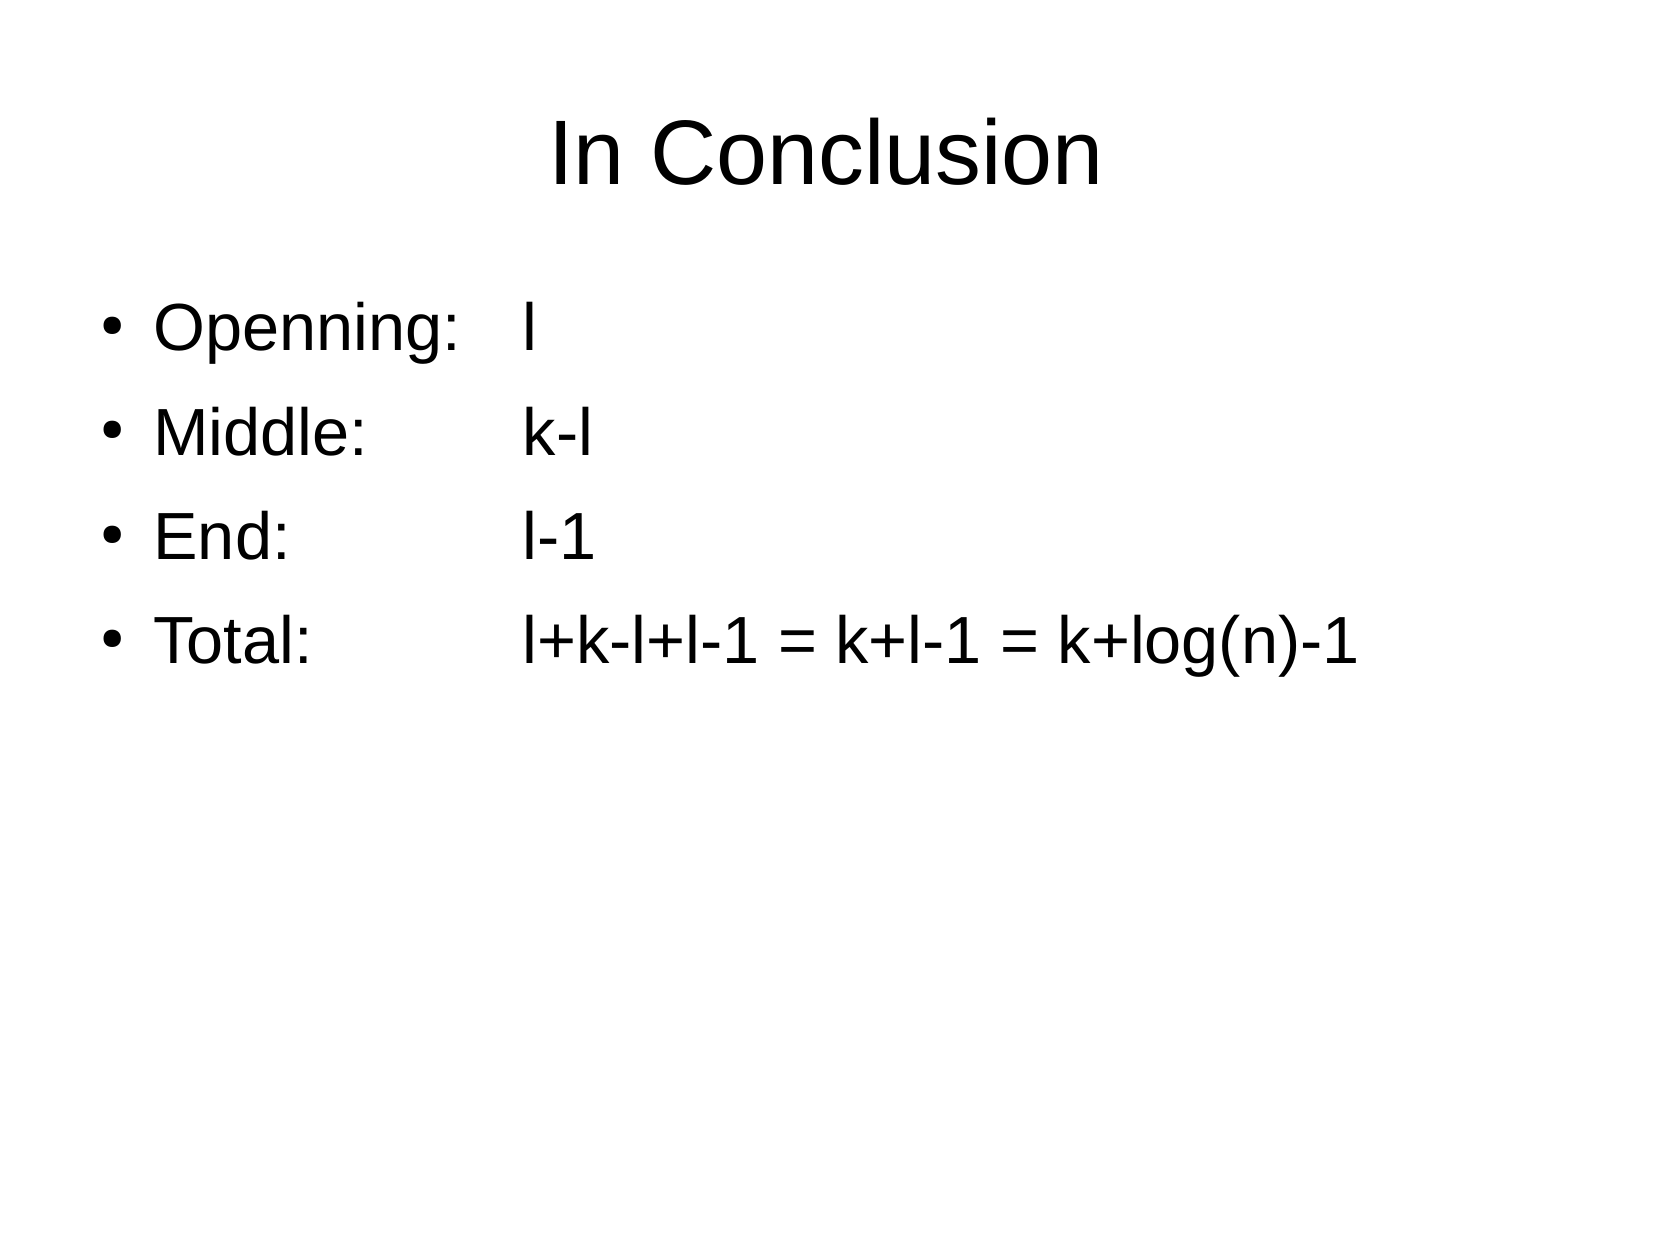

# In Conclusion
Openning: 	l
Middle: 		k-l
End:				l-1
Total:			l+k-l+l-1 = k+l-1 = k+log(n)-1